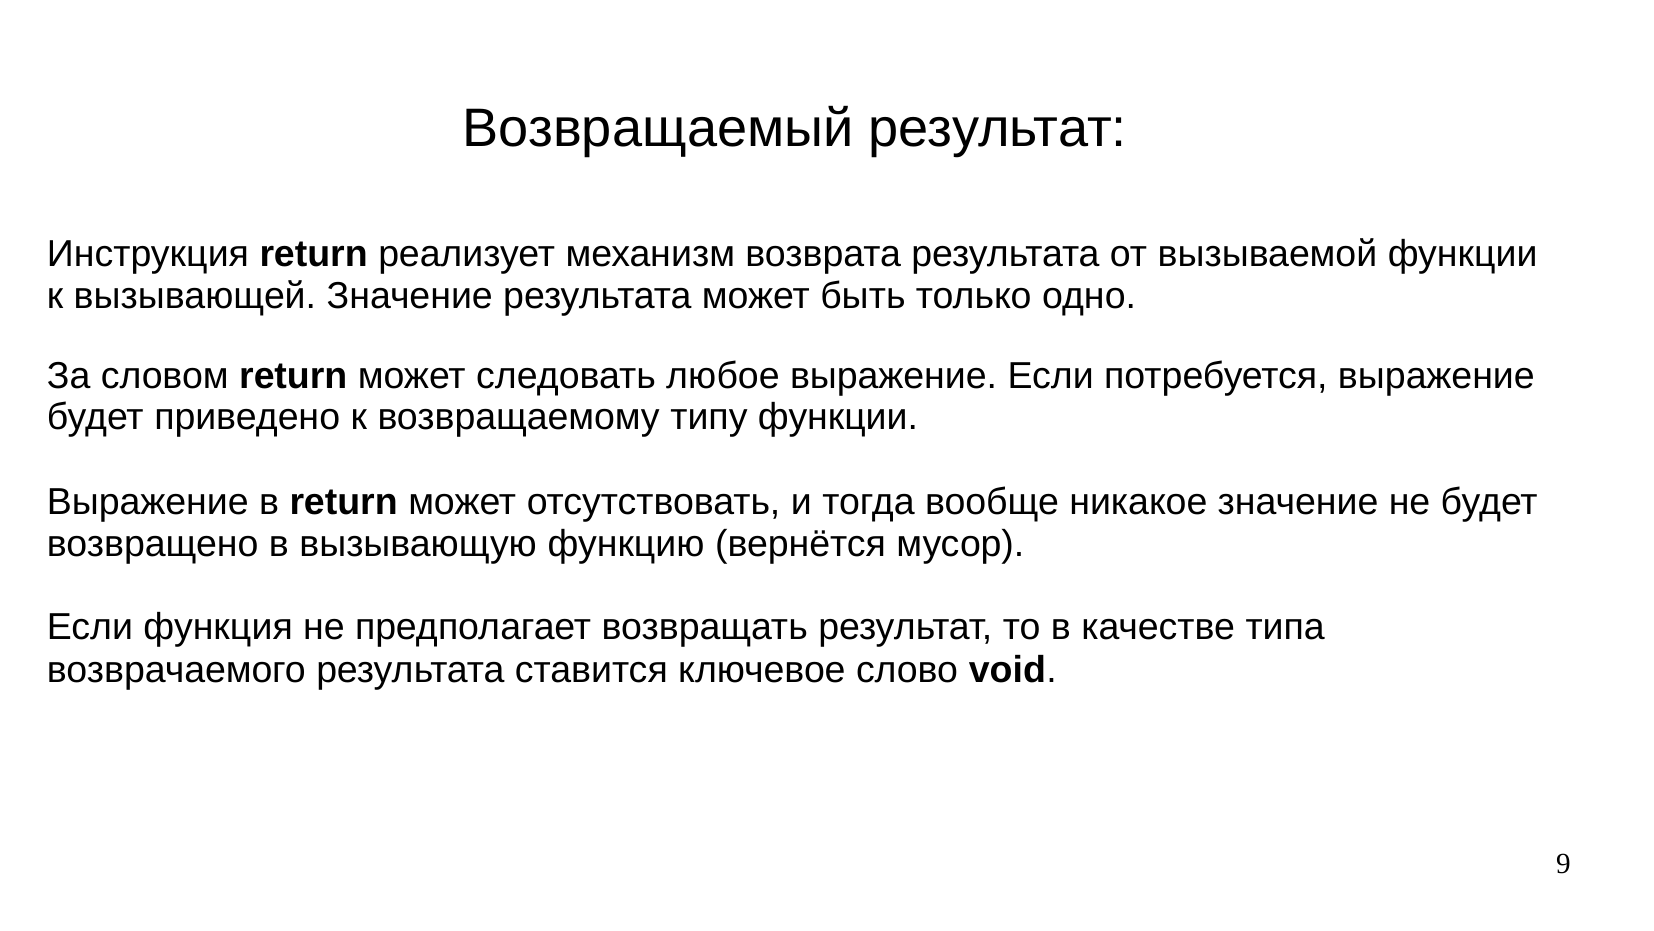

Возвращаемый результат:
Инструкция return реализует механизм возврата результата от вызываемой функции к вызывающей. Значение результата может быть только одно.
За словом return может следовать любое выражение. Если потребуется, выражение будет приведено к возвращаемому типу функции.
Выражение в return может отсутствовать, и тогда вообще никакое значение не будет возвращено в вызывающую функцию (вернётся мусор).
Если функция не предполагает возвращать результат, то в качестве типа возврачаемого результата ставится ключевое слово void.
9